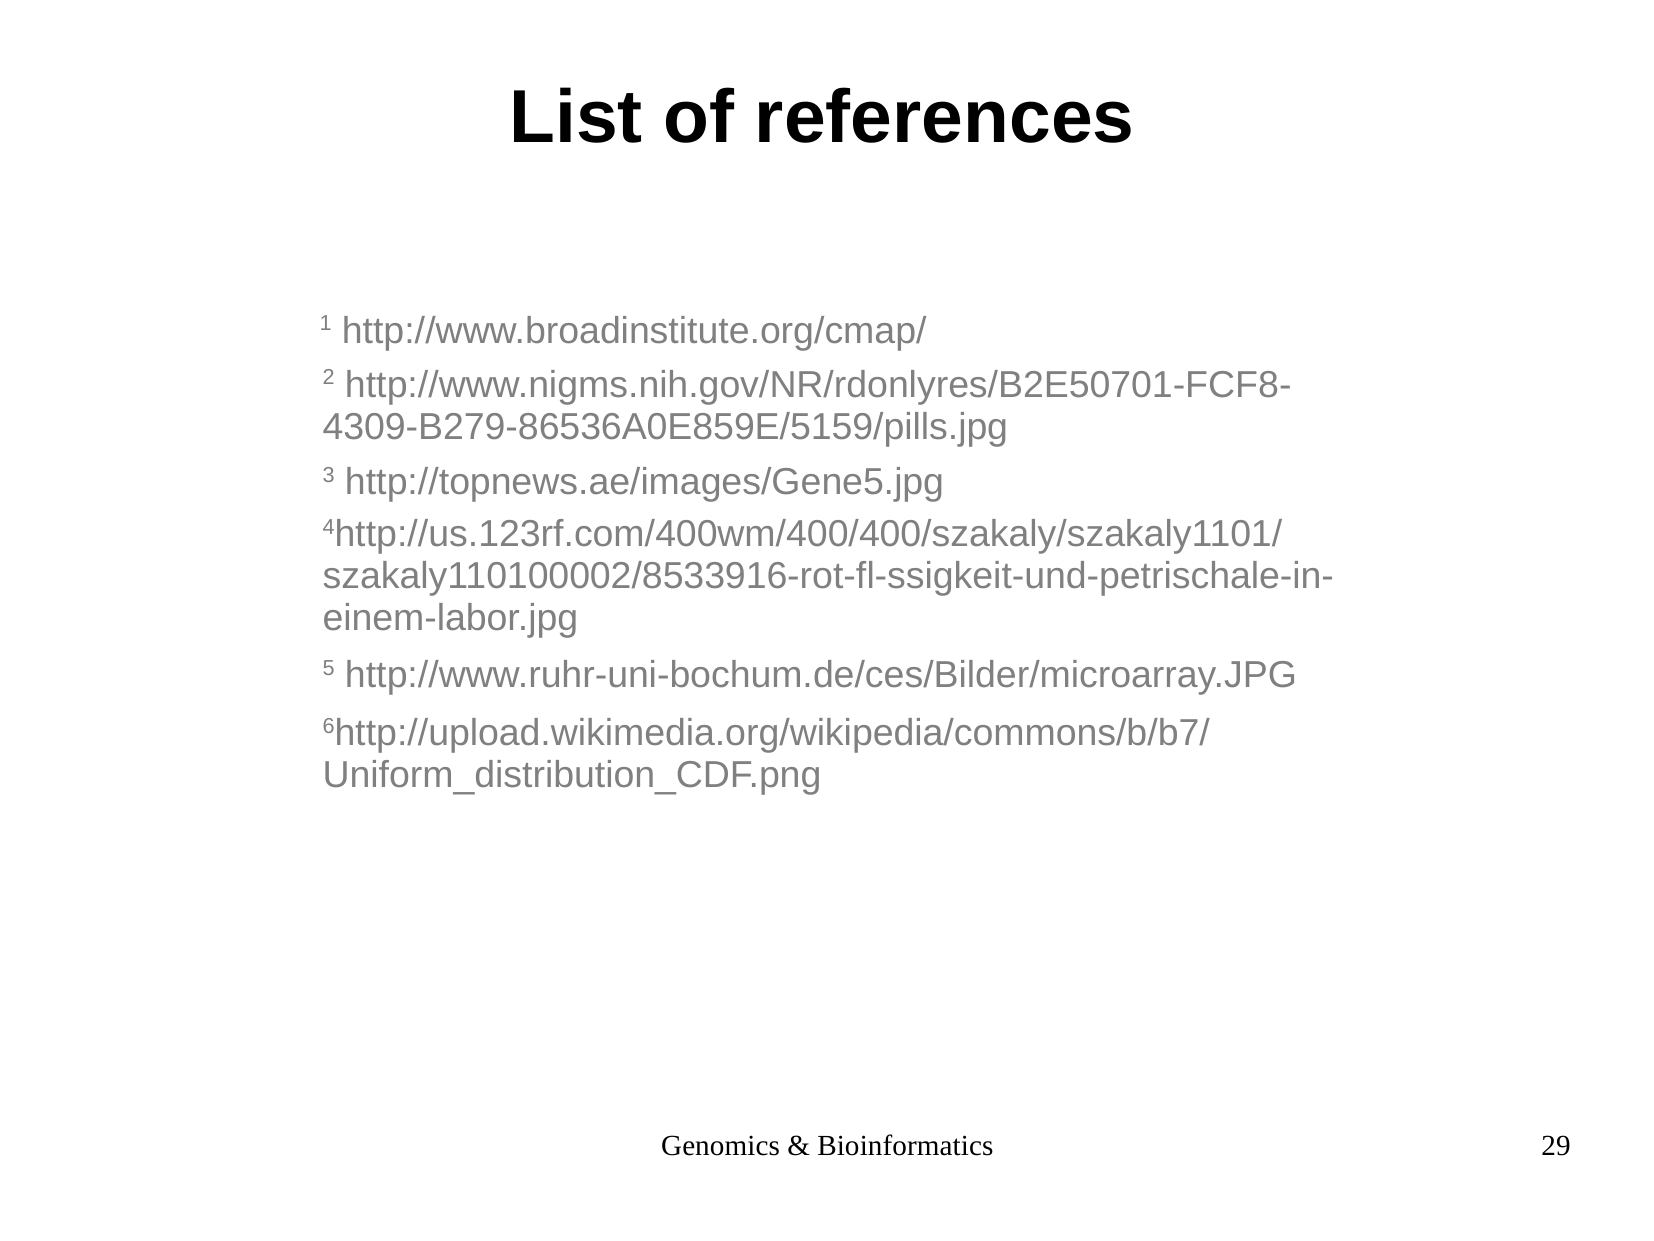

List of references
1 http://www.broadinstitute.org/cmap/
2 http://www.nigms.nih.gov/NR/rdonlyres/B2E50701-FCF8-4309-B279-86536A0E859E/5159/pills.jpg
3 http://topnews.ae/images/Gene5.jpg
4http://us.123rf.com/400wm/400/400/szakaly/szakaly1101/szakaly110100002/8533916-rot-fl-ssigkeit-und-petrischale-in-einem-labor.jpg
5 http://www.ruhr-uni-bochum.de/ces/Bilder/microarray.JPG
6http://upload.wikimedia.org/wikipedia/commons/b/b7/Uniform_distribution_CDF.png
Genomics & Bioinformatics
29